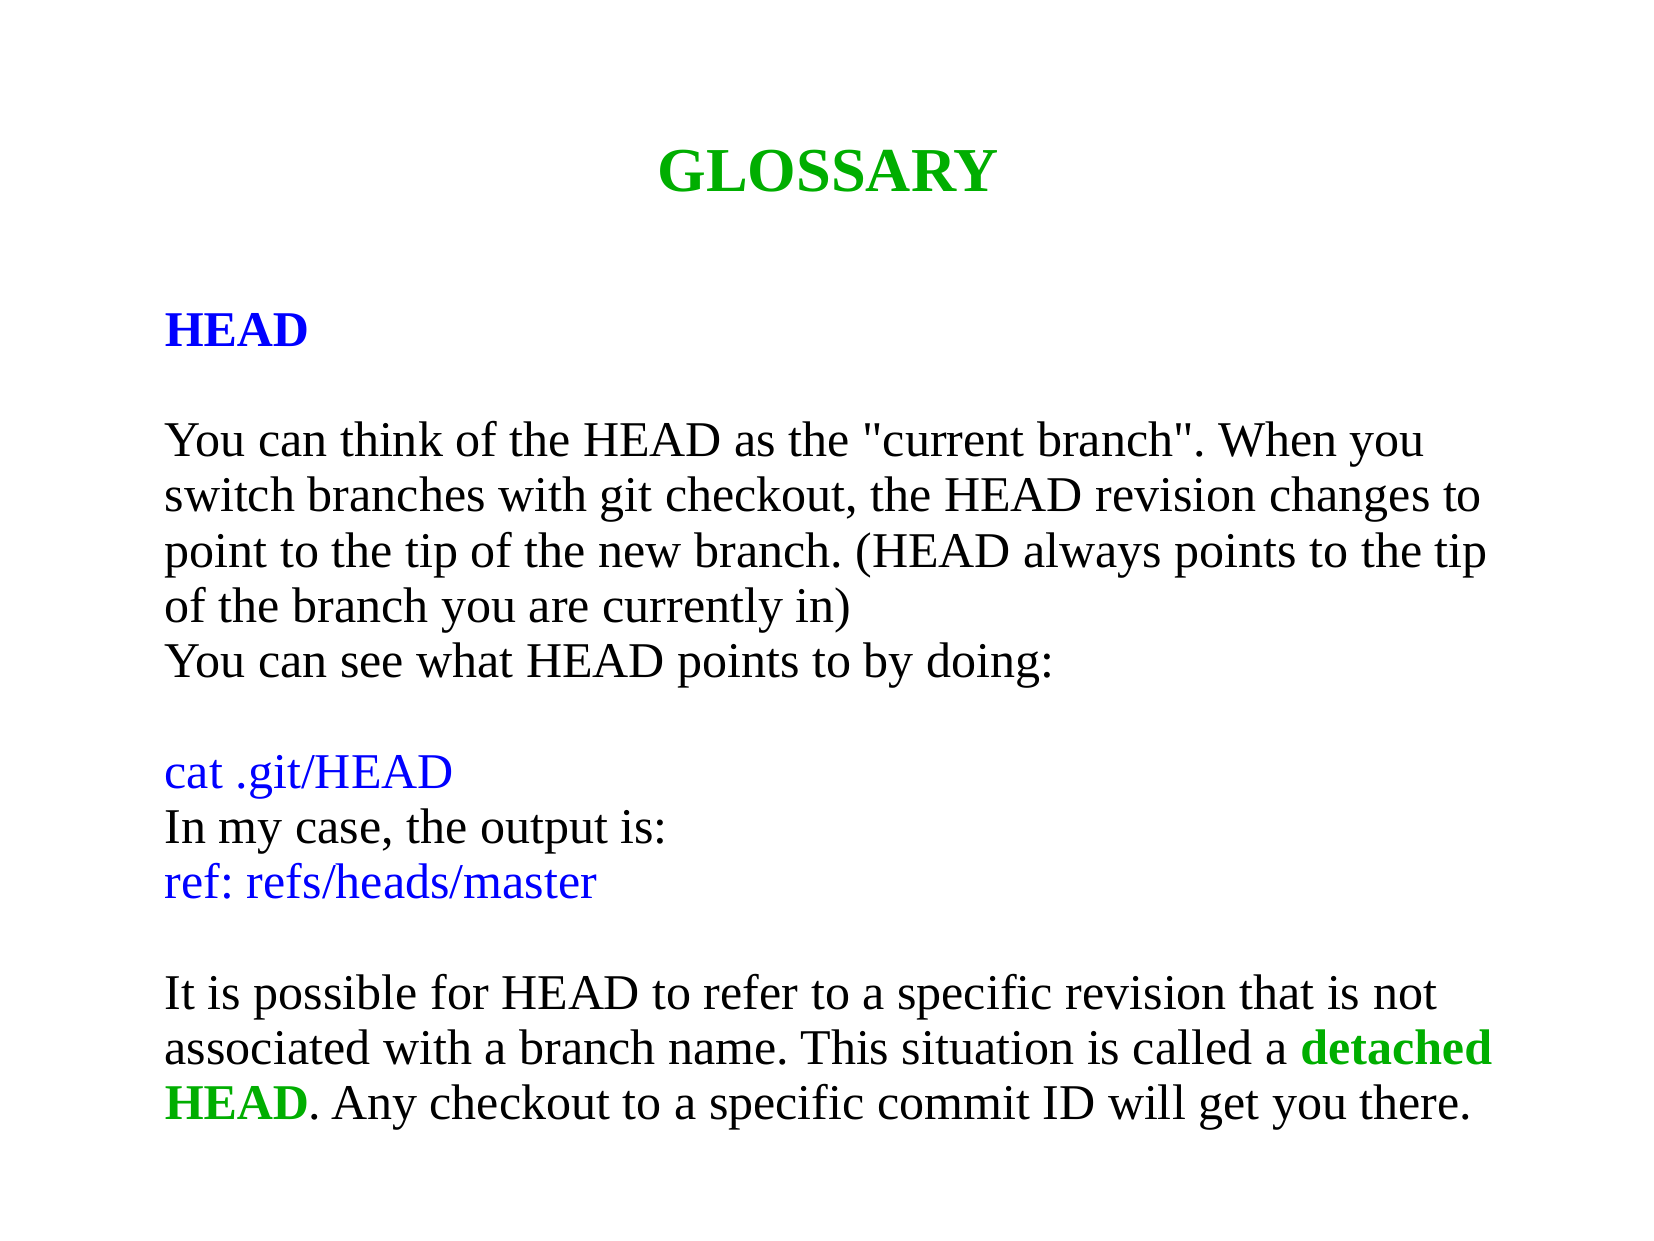

GLOSSARY
HEAD
You can think of the HEAD as the "current branch". When you switch branches with git checkout, the HEAD revision changes to point to the tip of the new branch. (HEAD always points to the tip of the branch you are currently in)
You can see what HEAD points to by doing:
cat .git/HEAD
In my case, the output is:
ref: refs/heads/master
It is possible for HEAD to refer to a specific revision that is not associated with a branch name. This situation is called a detached HEAD. Any checkout to a specific commit ID will get you there.